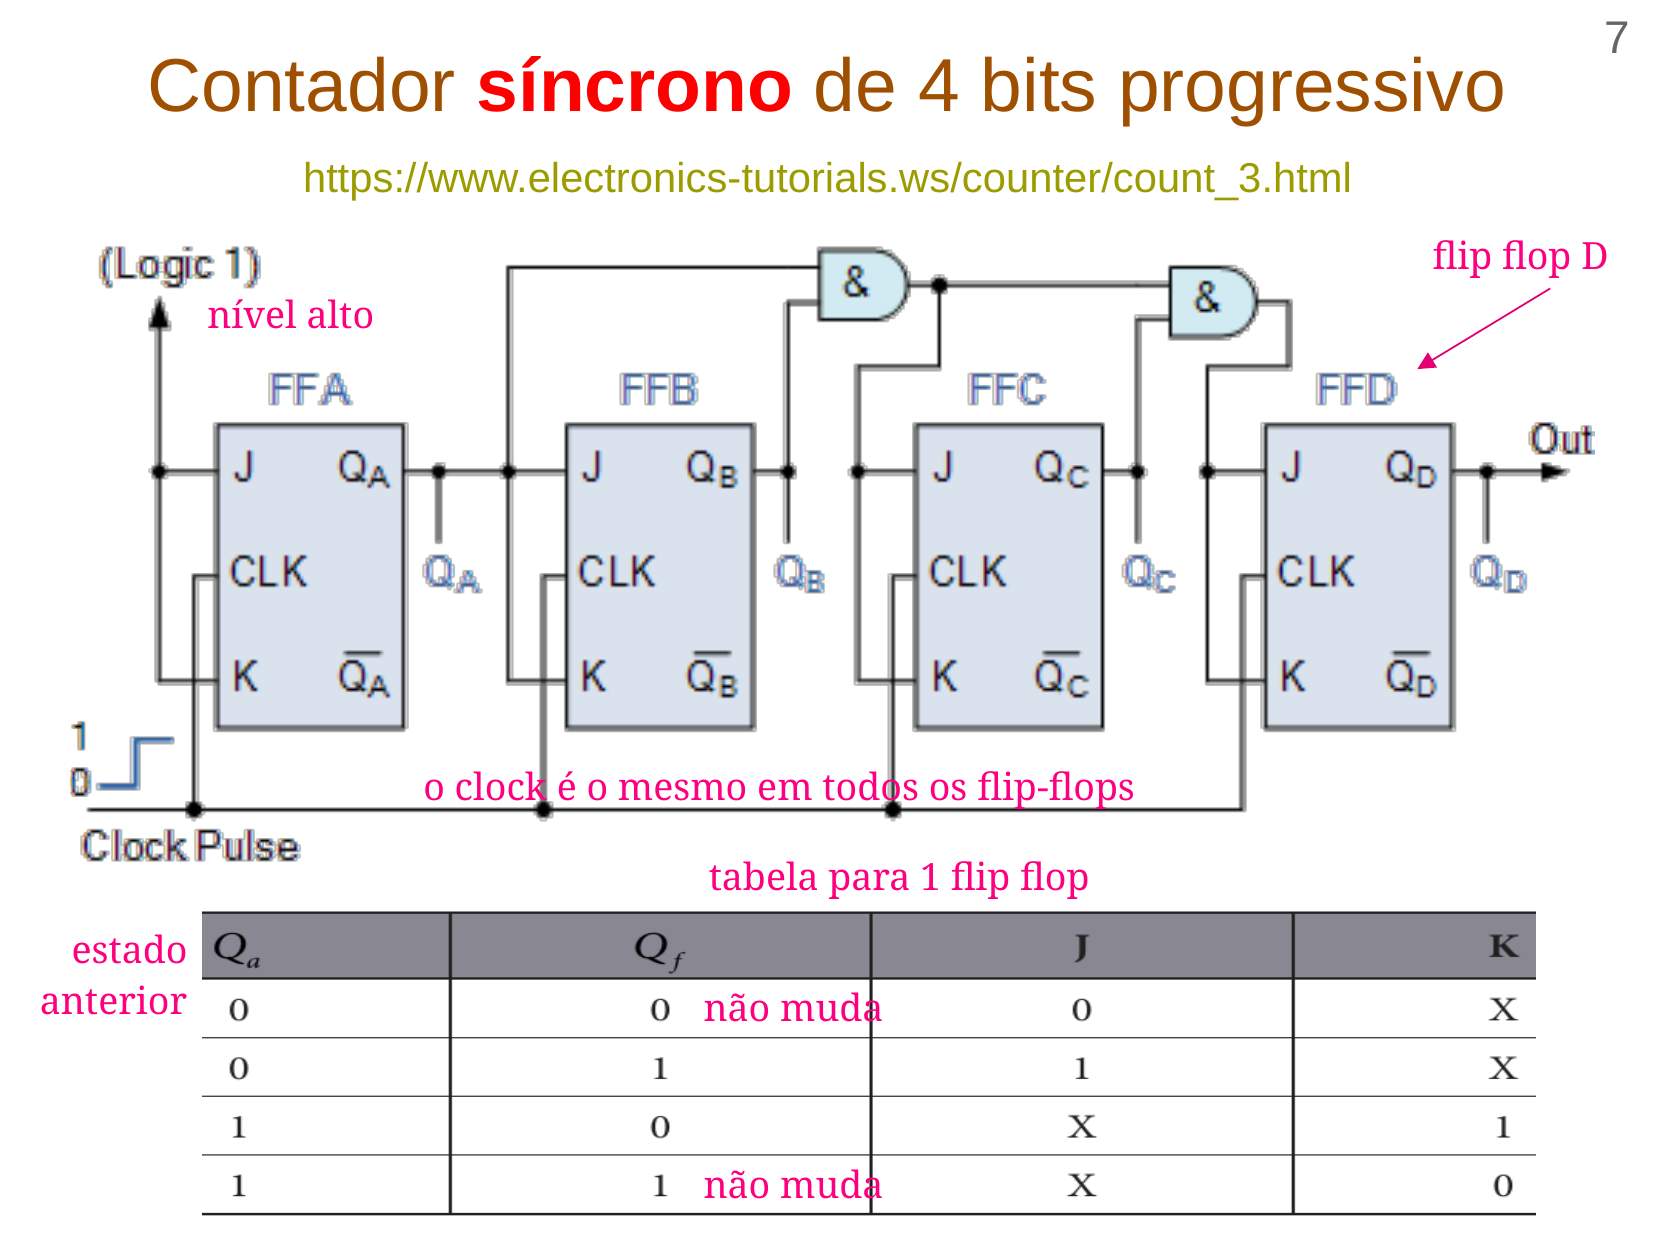

7
# Contador síncrono de 4 bits progressivo
https://www.electronics-tutorials.ws/counter/count_3.html
flip flop D
nível alto
o clock é o mesmo em todos os flip-flops
tabela para 1 flip flop
estado anterior
não muda
não muda